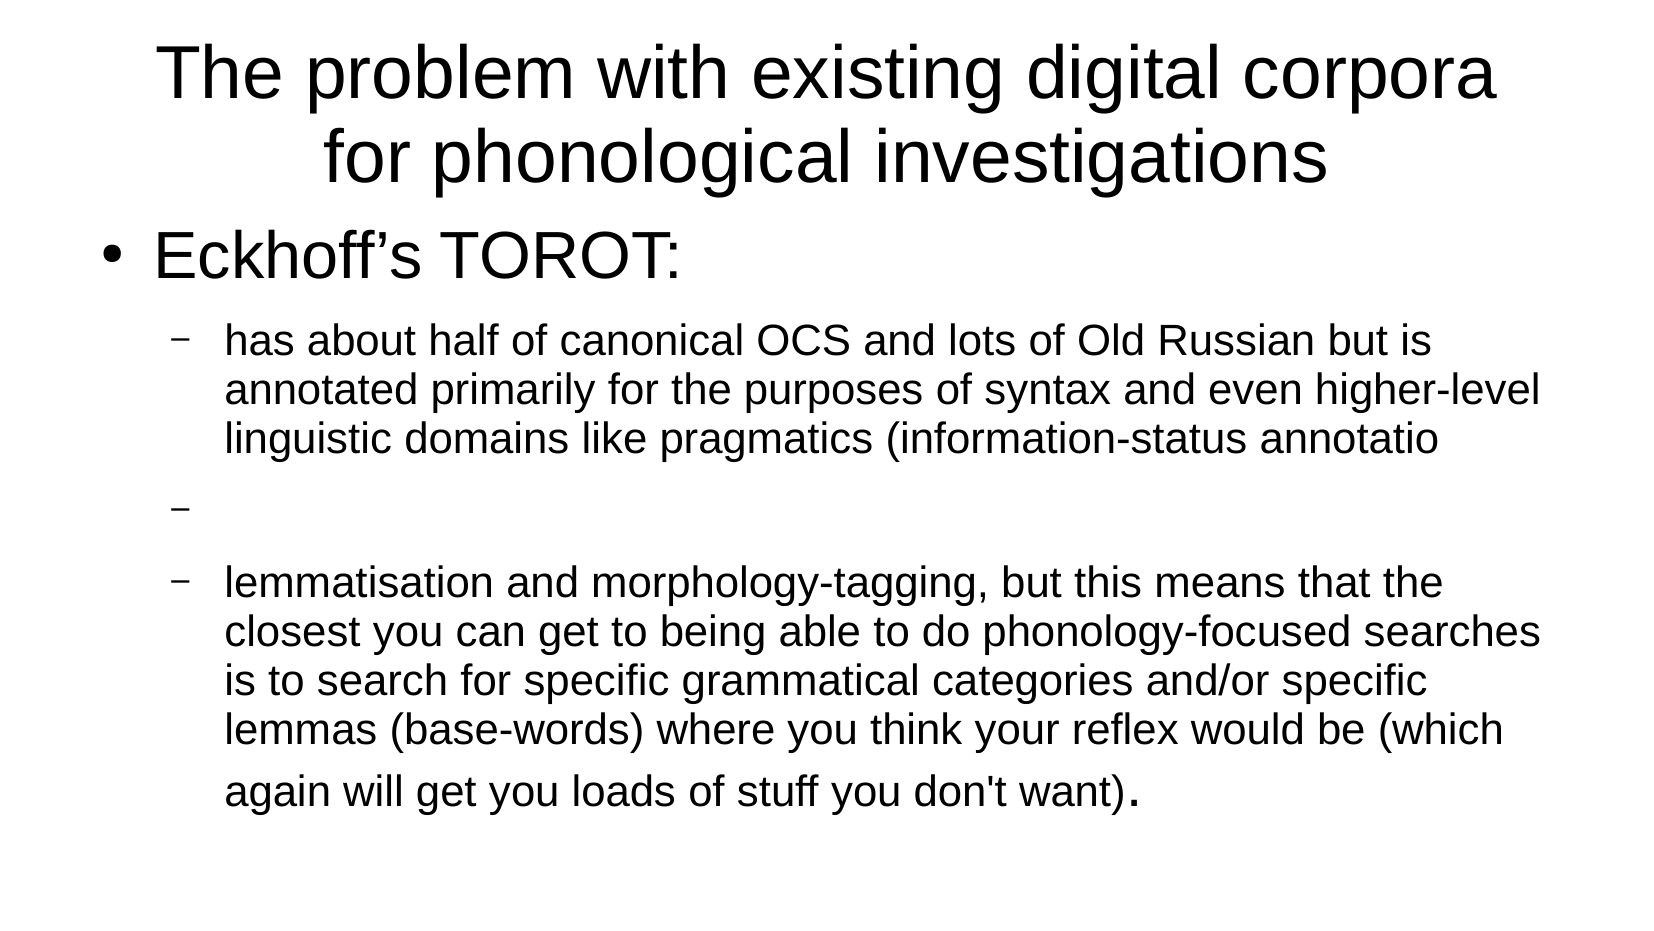

# The problem with existing digital corpora for phonological investigations
Eckhoff’s TOROT:
has about half of canonical OCS and lots of Old Russian but is annotated primarily for the purposes of syntax and even higher-level linguistic domains like pragmatics (information-status annotatio
lemmatisation and morphology-tagging, but this means that the closest you can get to being able to do phonology-focused searches is to search for specific grammatical categories and/or specific lemmas (base-words) where you think your reflex would be (which again will get you loads of stuff you don't want).